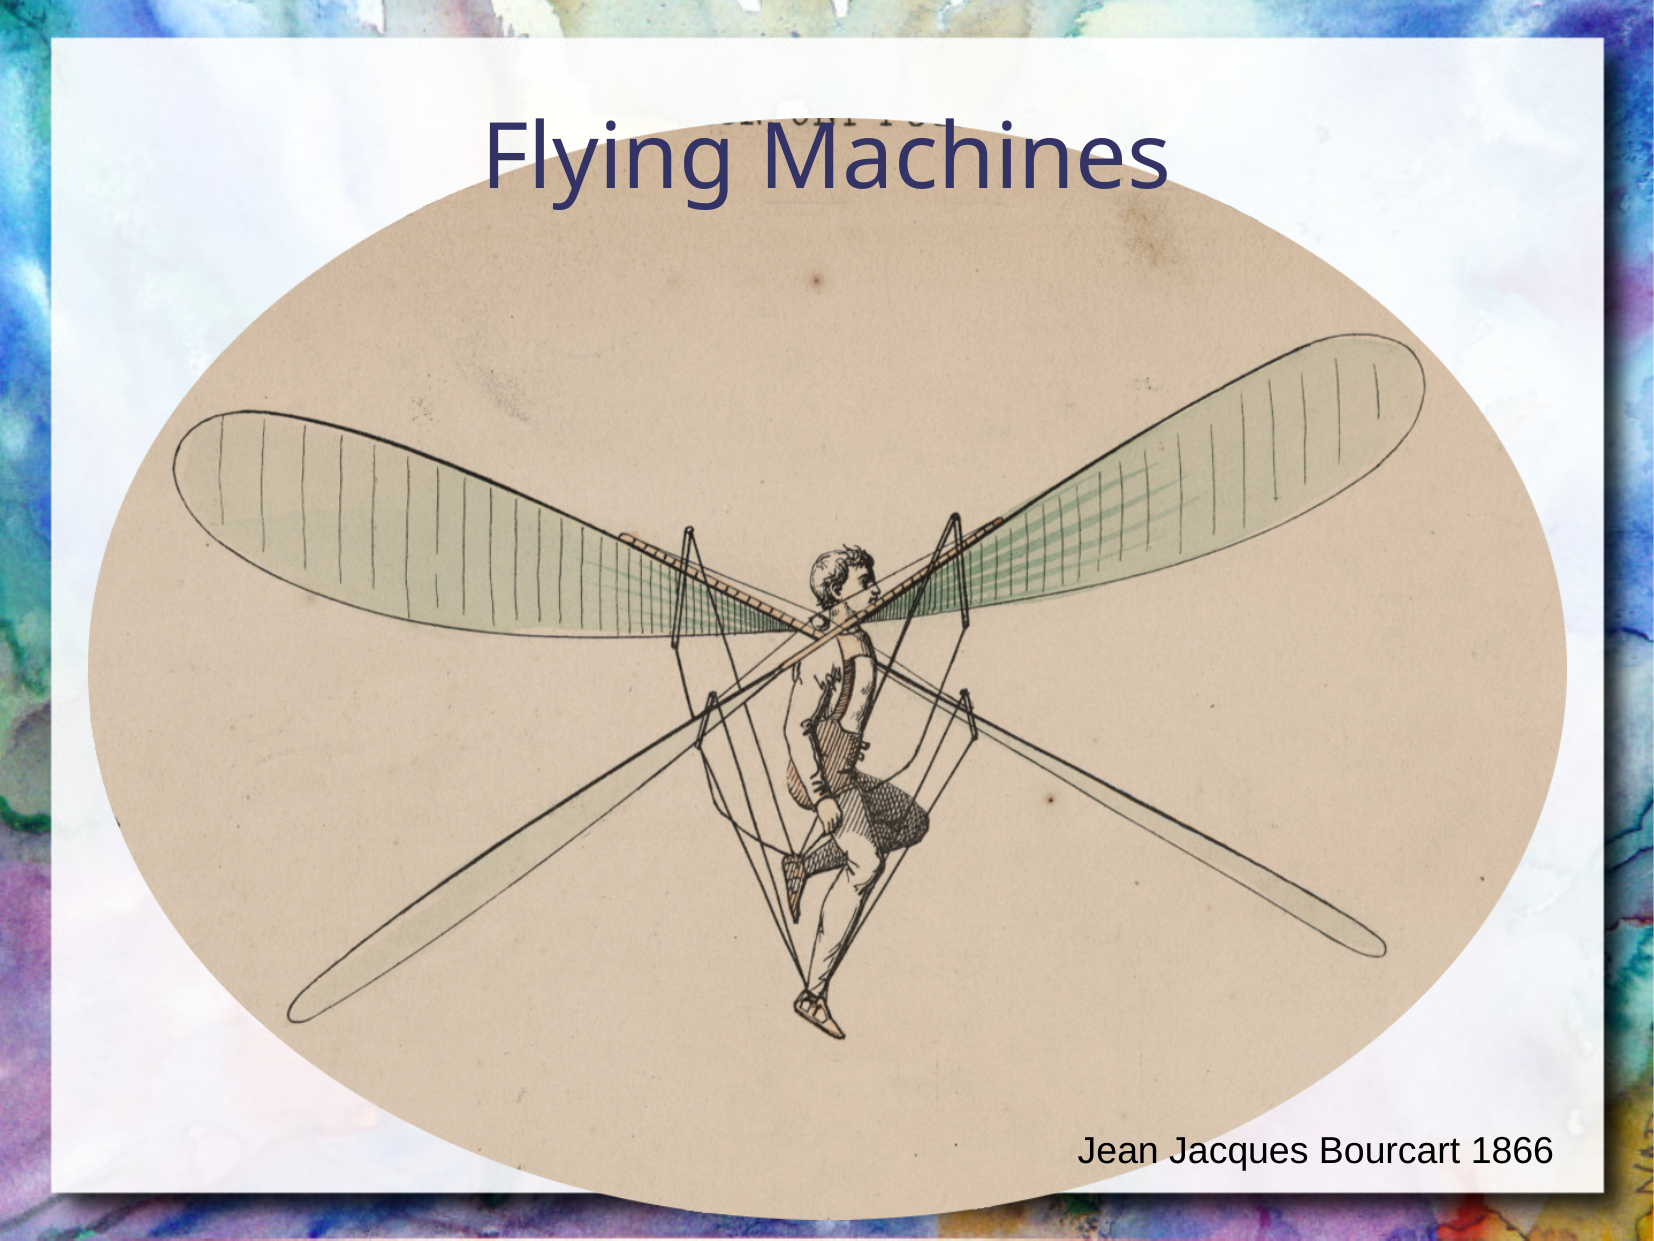

# Flying Machines
Jean Jacques Bourcart 1866